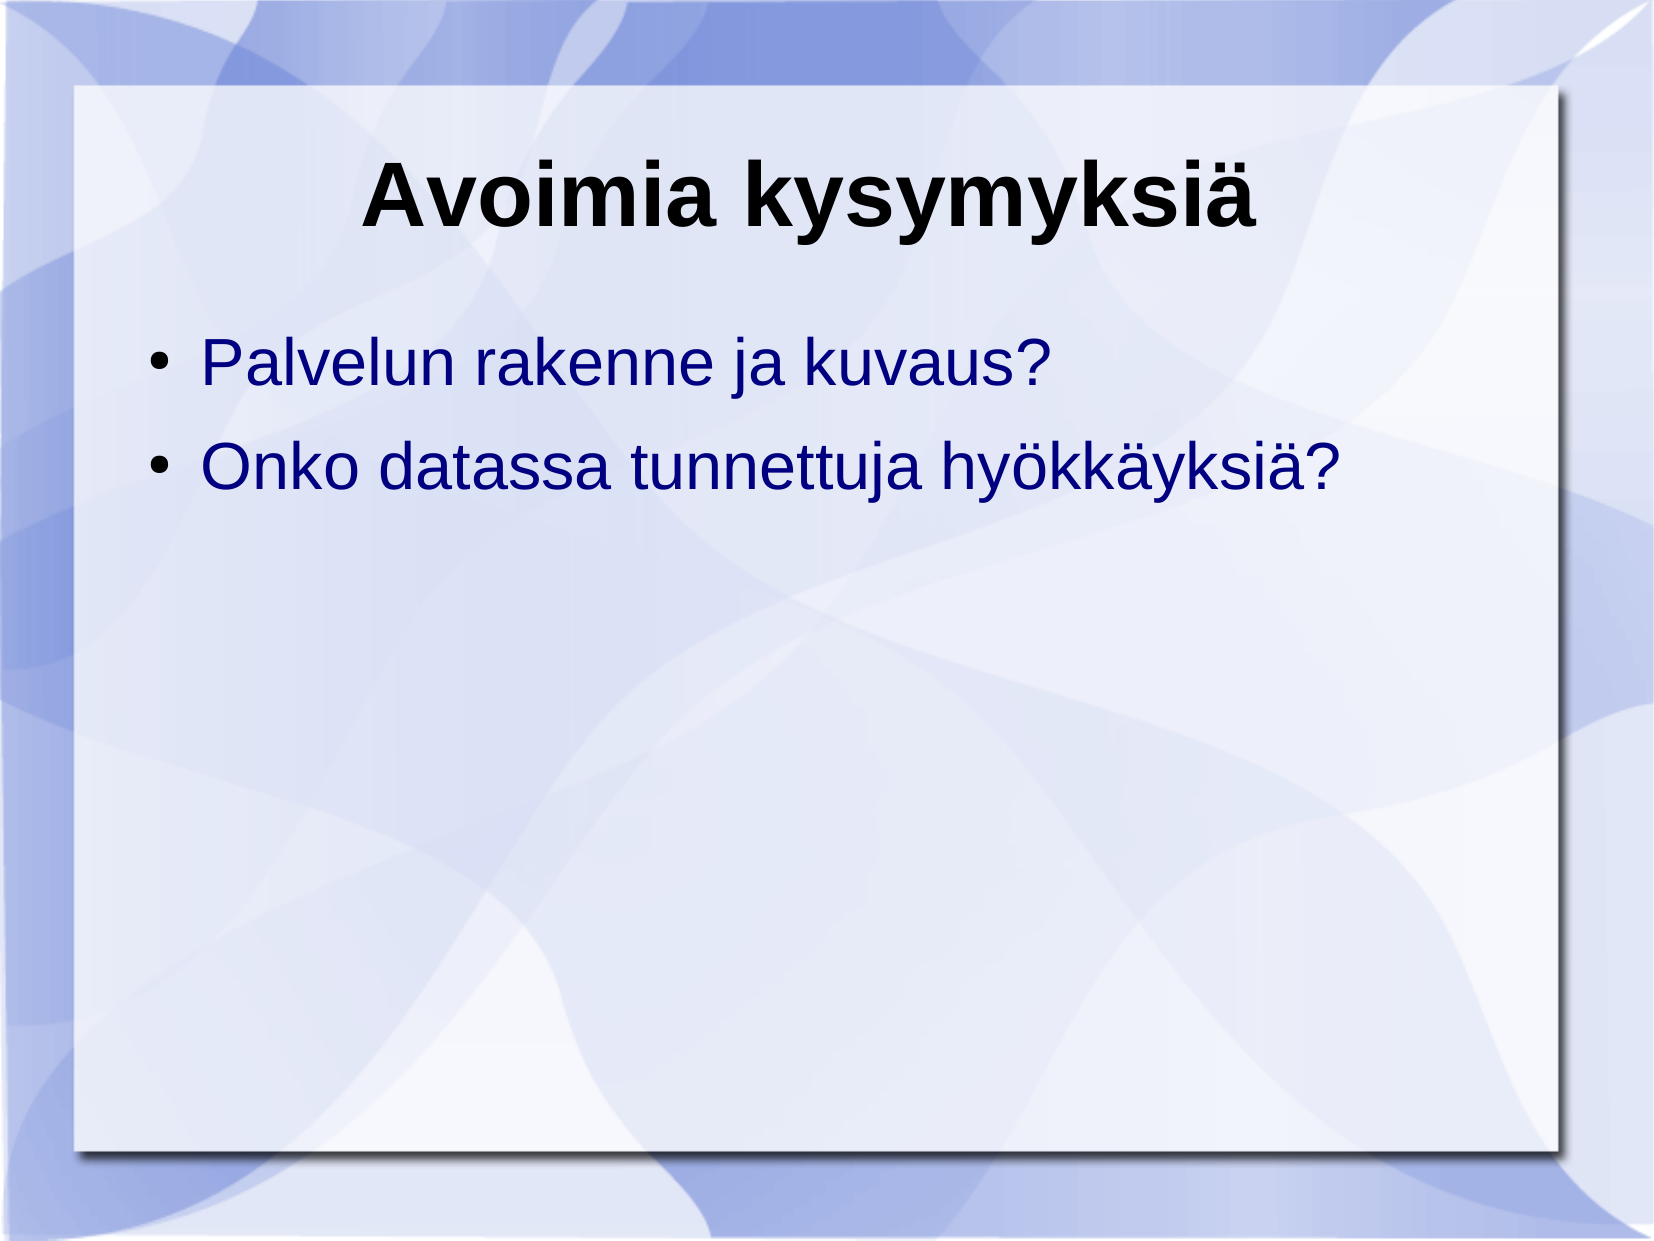

# Avoimia kysymyksiä
Palvelun rakenne ja kuvaus?
Onko datassa tunnettuja hyökkäyksiä?